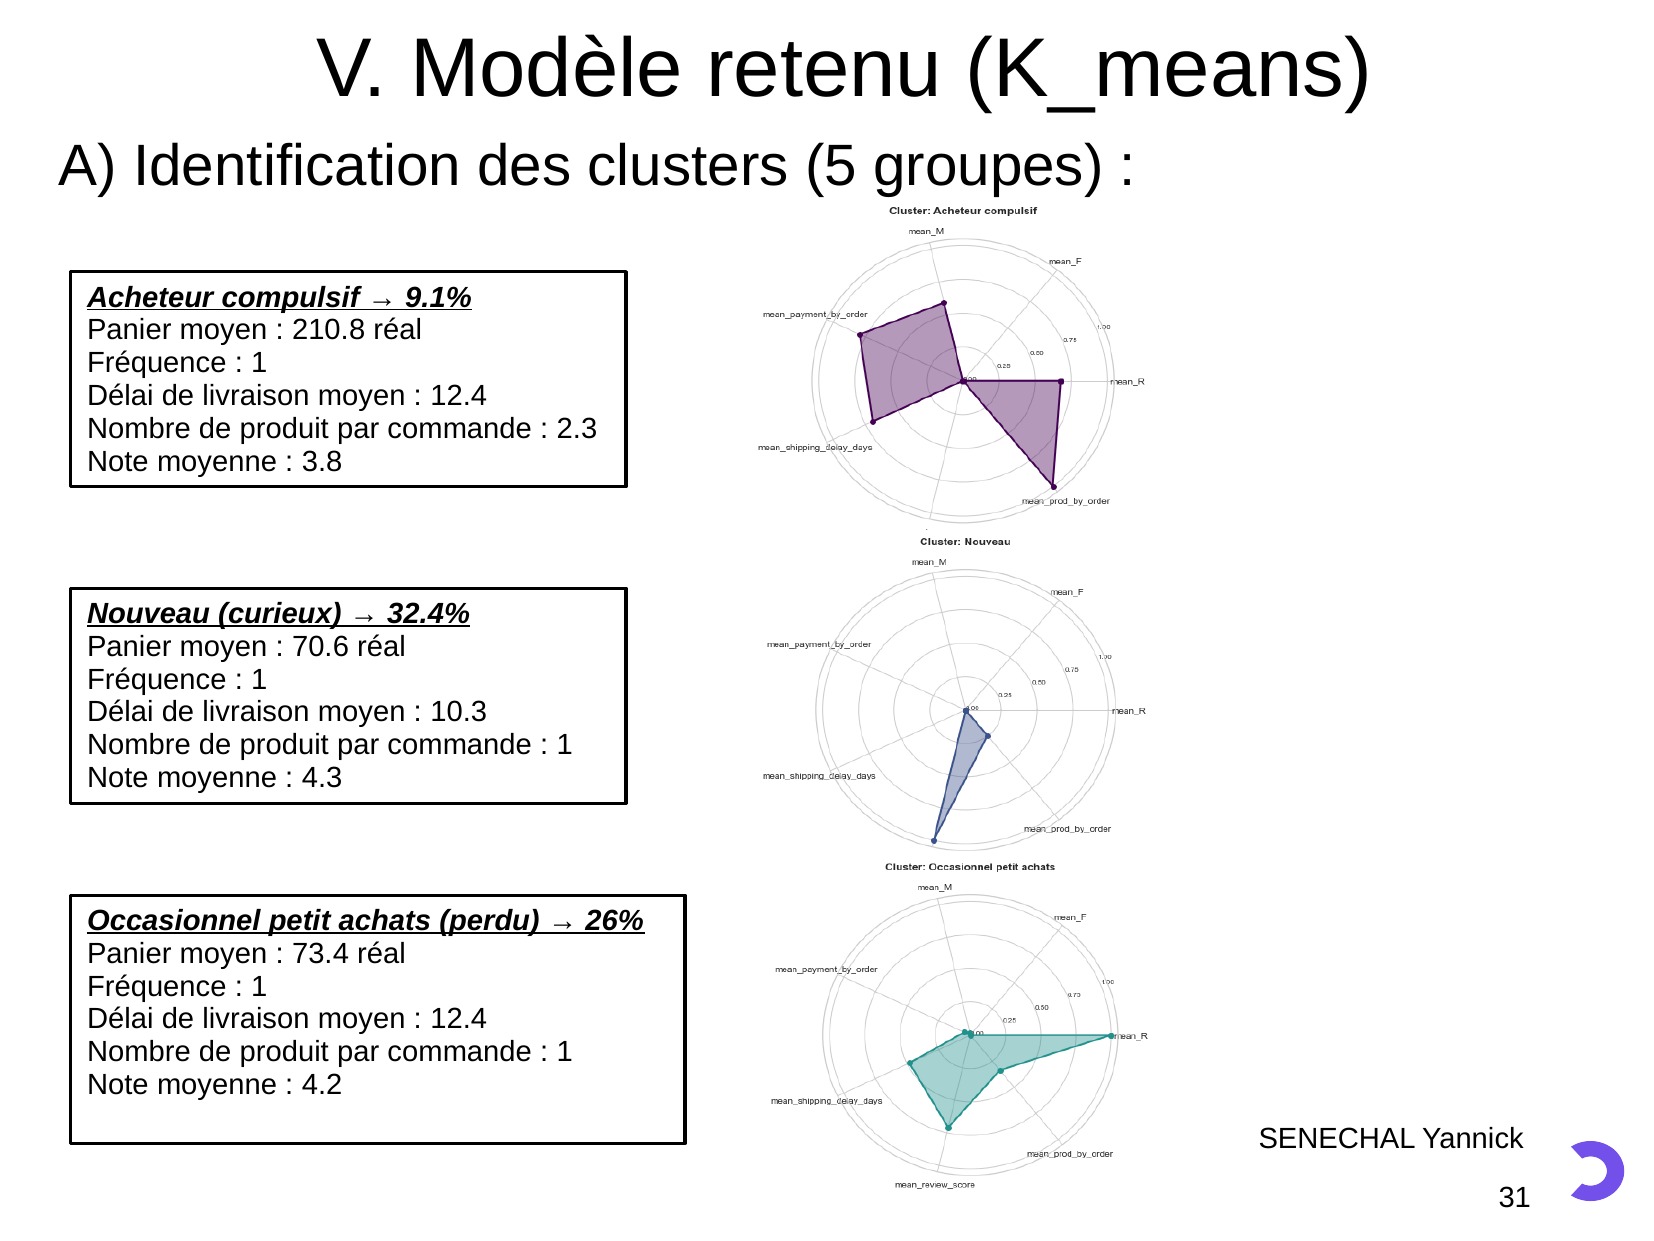

# V. Modèle retenu (K_means)
A) Identification des clusters (5 groupes) :
Acheteur compulsif → 9.1%
Panier moyen : 210.8 réal
Fréquence : 1
Délai de livraison moyen : 12.4
Nombre de produit par commande : 2.3
Note moyenne : 3.8
Nouveau (curieux) → 32.4%
Panier moyen : 70.6 réal
Fréquence : 1
Délai de livraison moyen : 10.3
Nombre de produit par commande : 1
Note moyenne : 4.3
Occasionnel petit achats (perdu) → 26%
Panier moyen : 73.4 réal
Fréquence : 1
Délai de livraison moyen : 12.4
Nombre de produit par commande : 1
Note moyenne : 4.2
SENECHAL Yannick
31